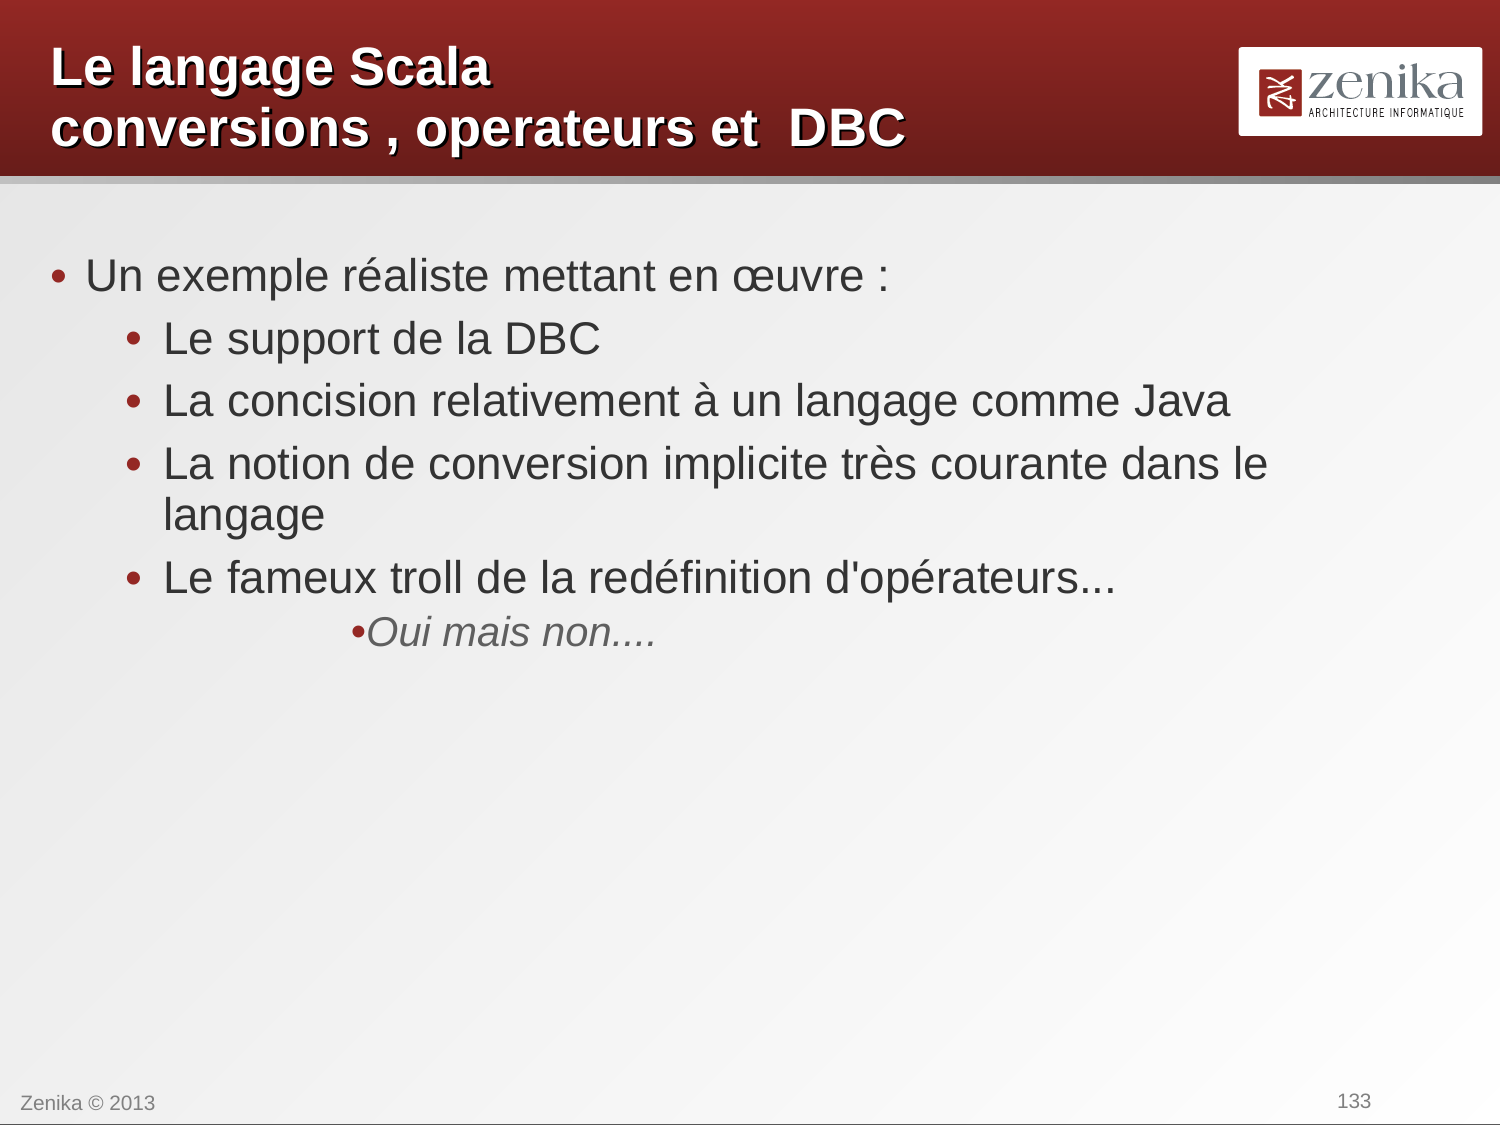

# Le langage Scala conversions , operateurs et DBC
Un exemple réaliste mettant en œuvre :
Le support de la DBC
La concision relativement à un langage comme Java
La notion de conversion implicite très courante dans le langage
Le fameux troll de la redéfinition d'opérateurs...
Oui mais non....